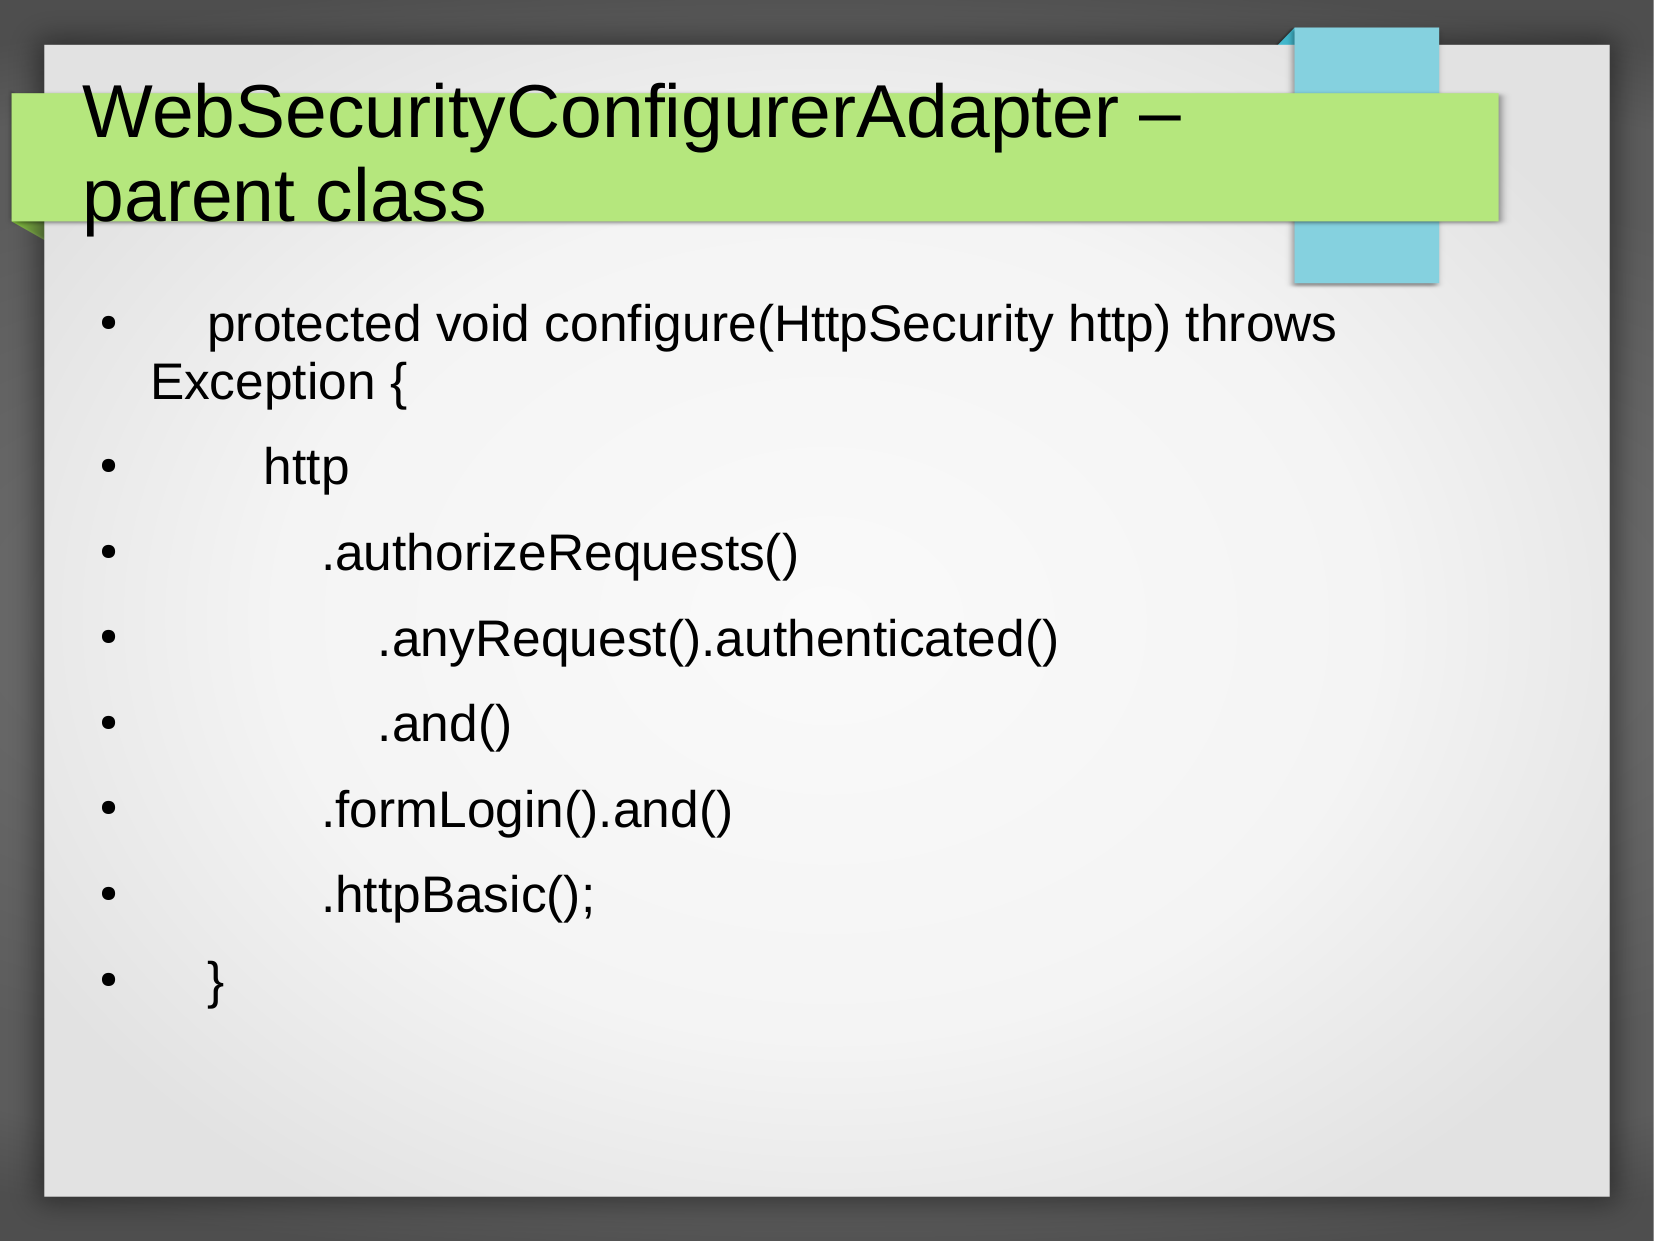

# WebSecurityConfigurerAdapter – parent class
 protected void configure(HttpSecurity http) throws Exception {
 http
 .authorizeRequests()
 .anyRequest().authenticated()
 .and()
 .formLogin().and()
 .httpBasic();
 }